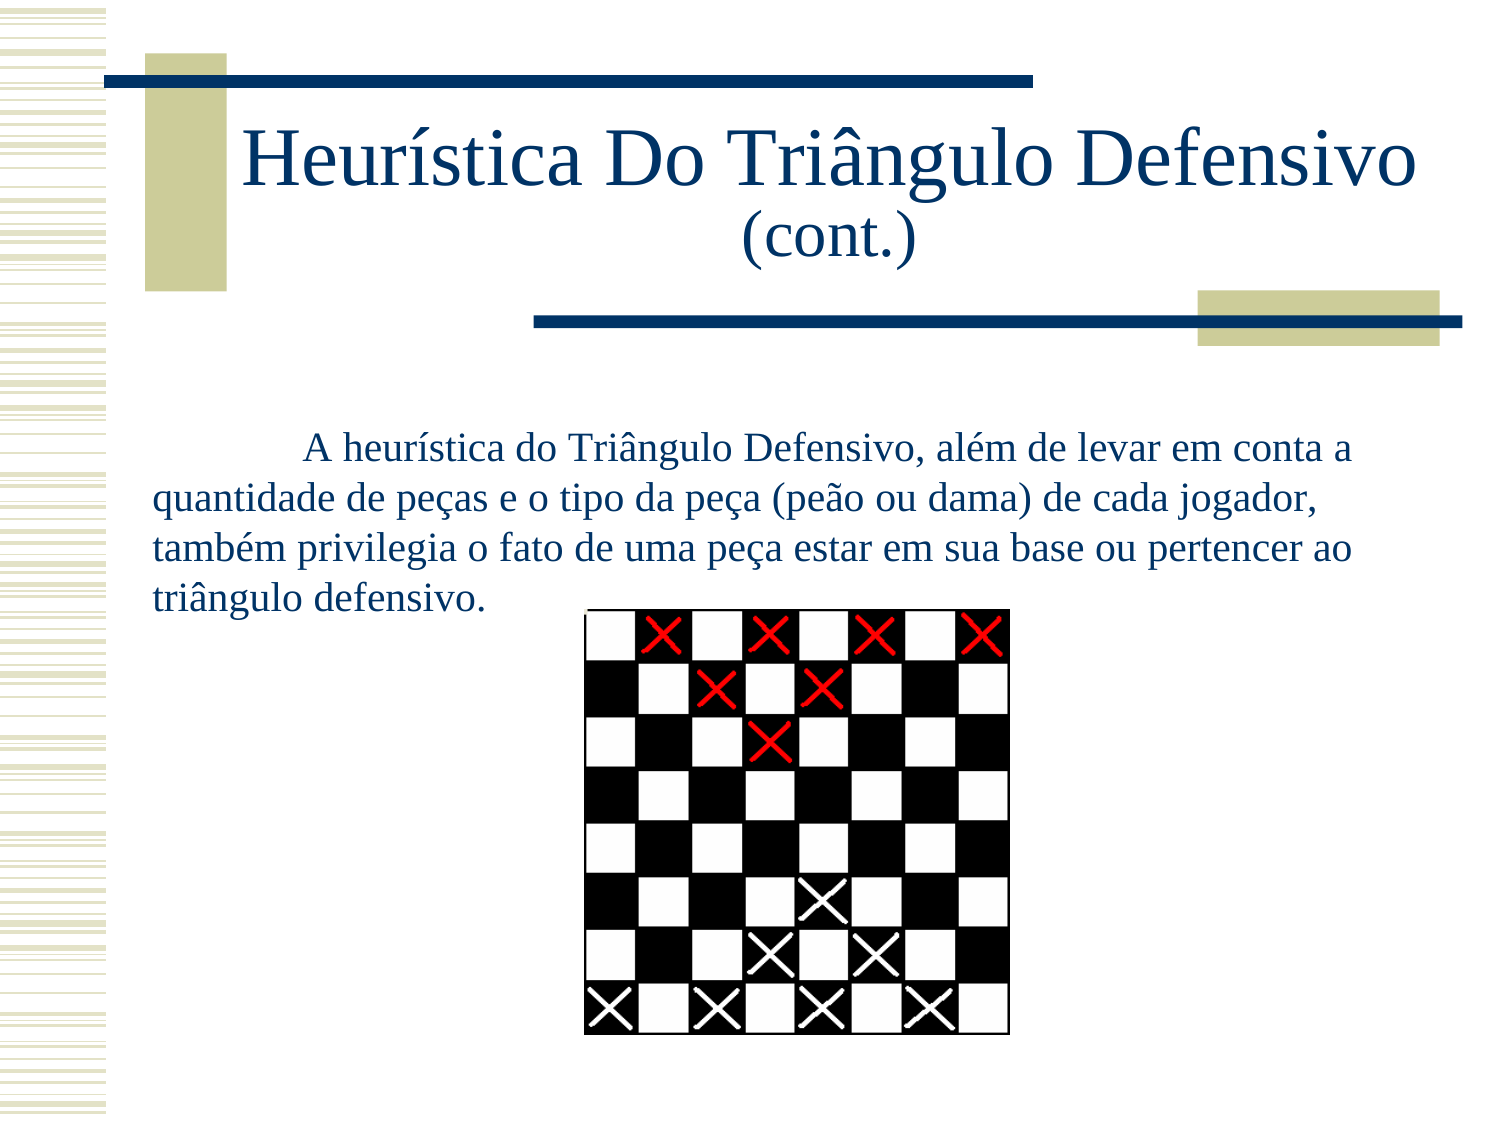

# Heurística Do Triângulo Defensivo (cont.)
	A heurística do Triângulo Defensivo, além de levar em conta a quantidade de peças e o tipo da peça (peão ou dama) de cada jogador, também privilegia o fato de uma peça estar em sua base ou pertencer ao triângulo defensivo.